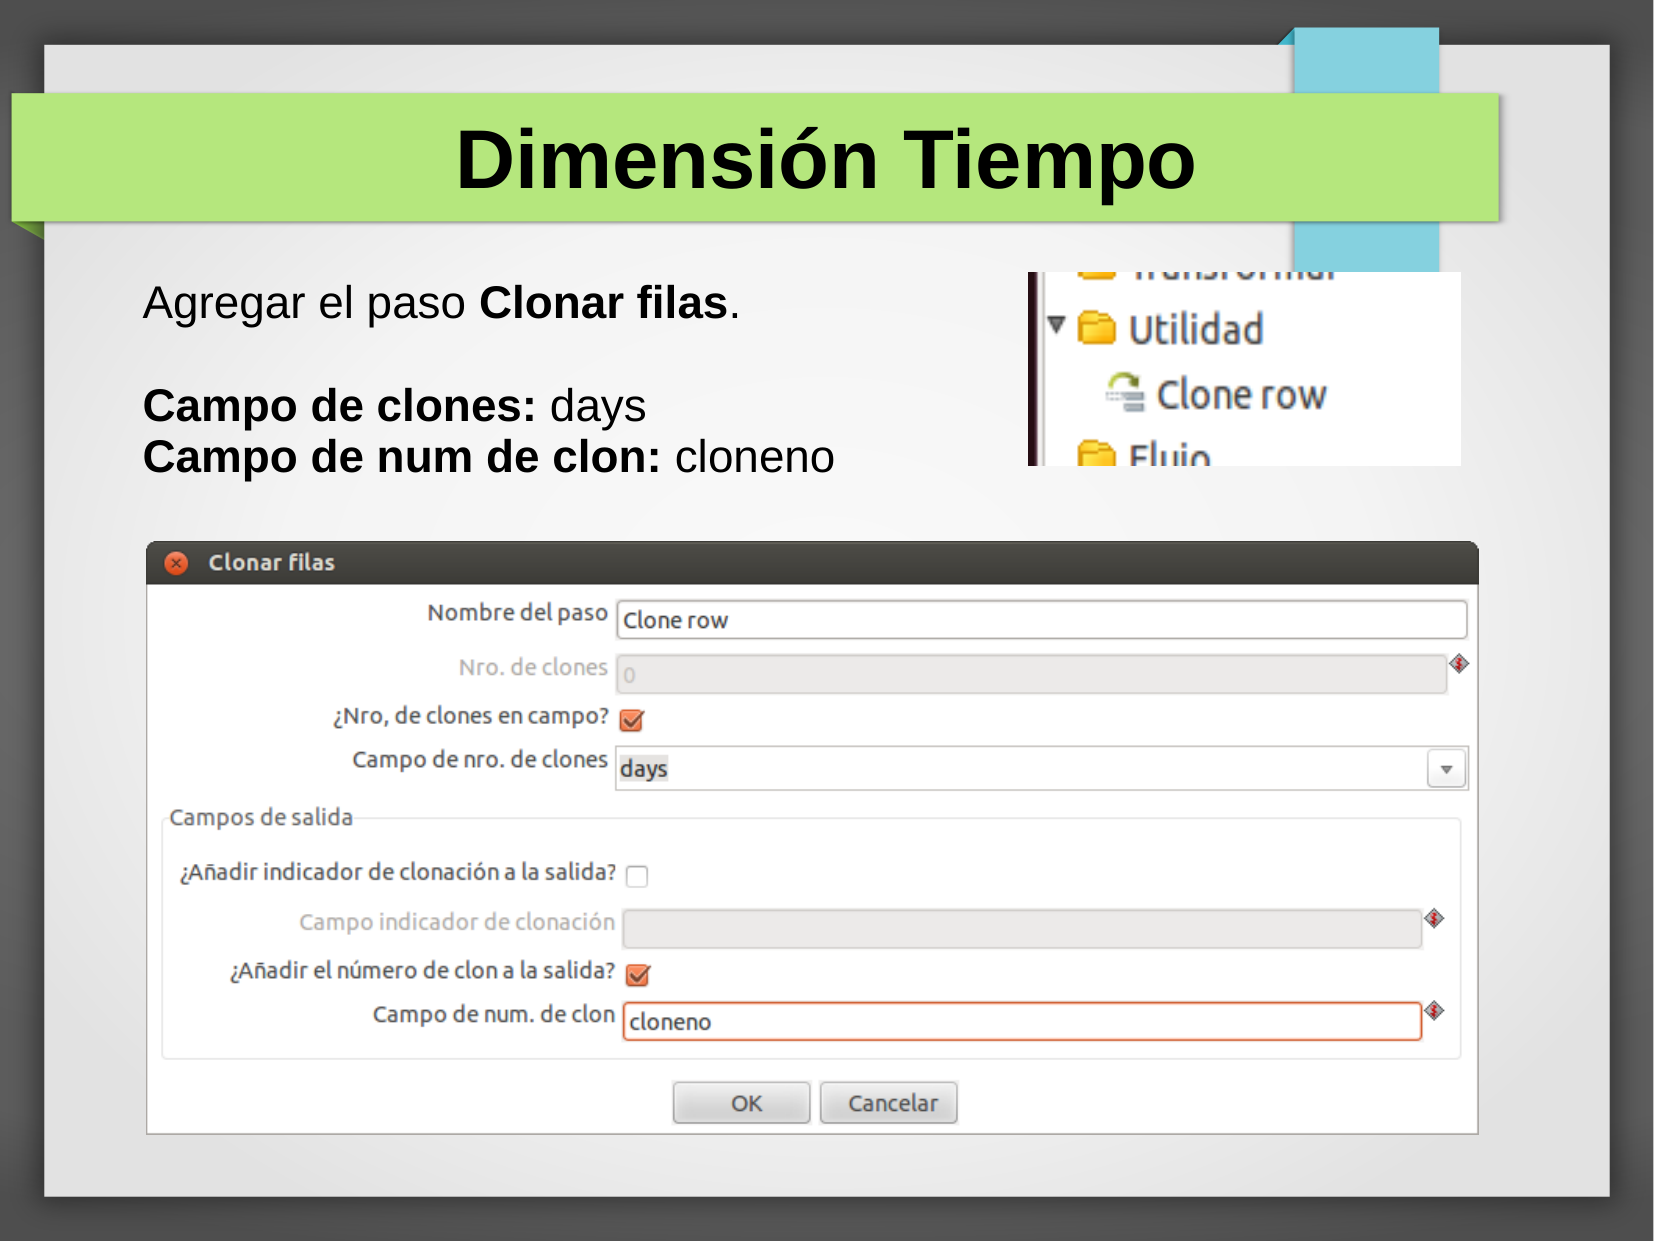

# Dimensión Tiempo
Agregar el paso Clonar filas.
Campo de clones: days
Campo de num de clon: cloneno